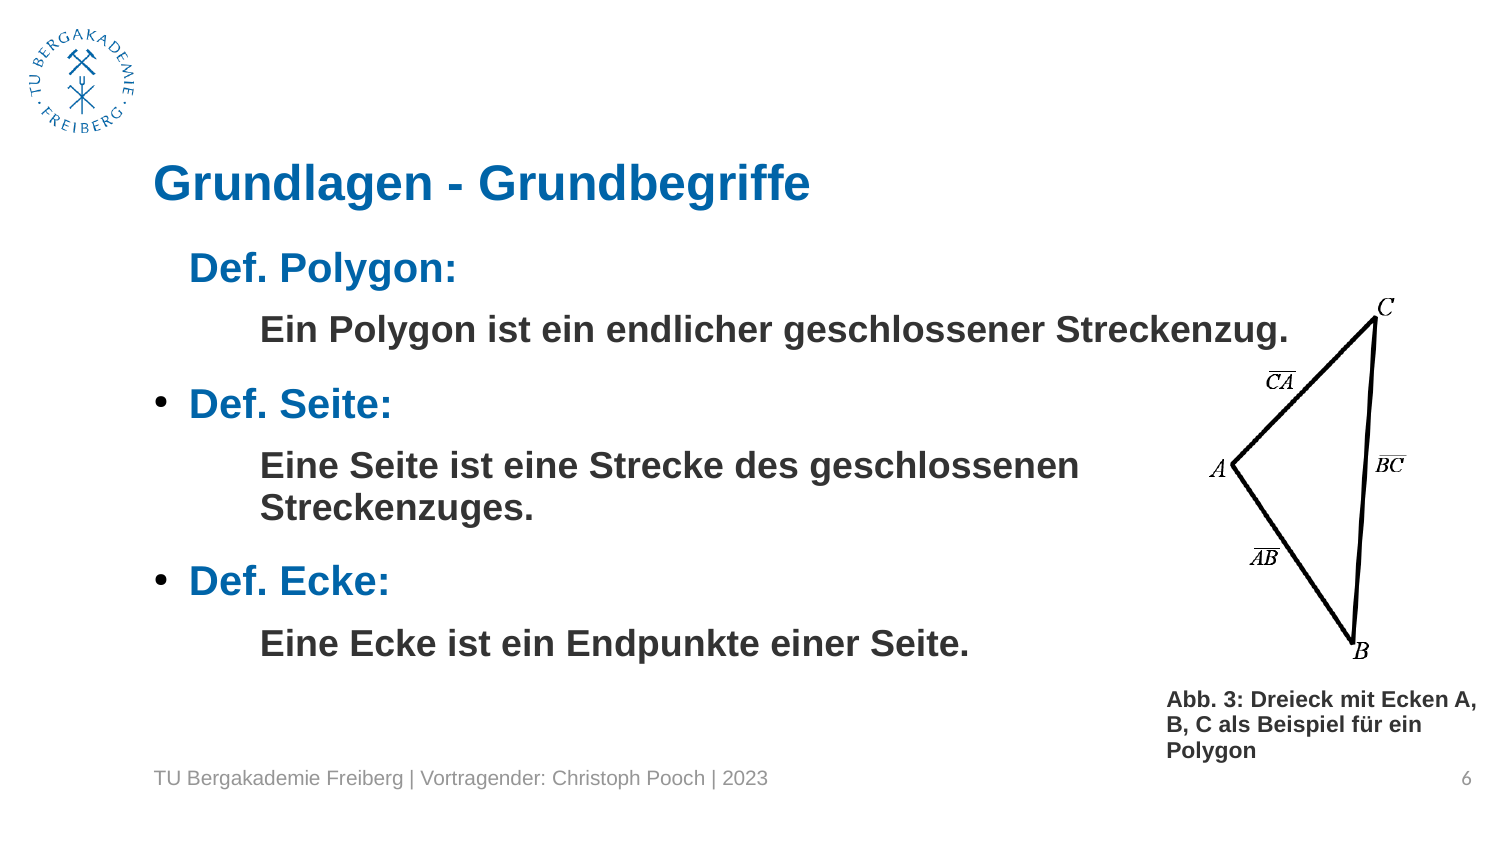

Grundlagen - Grundbegriffe
# Def. Polygon:
Ein Polygon ist ein endlicher geschlossener Streckenzug.
Def. Seite:
Eine Seite ist eine Strecke des geschlossenen Streckenzuges.
Def. Ecke:
Eine Ecke ist ein Endpunkte einer Seite.
Abb. 3: Dreieck mit Ecken A, B, C als Beispiel für ein Polygon
TU Bergakademie Freiberg | Vortragender: Christoph Pooch | 2023